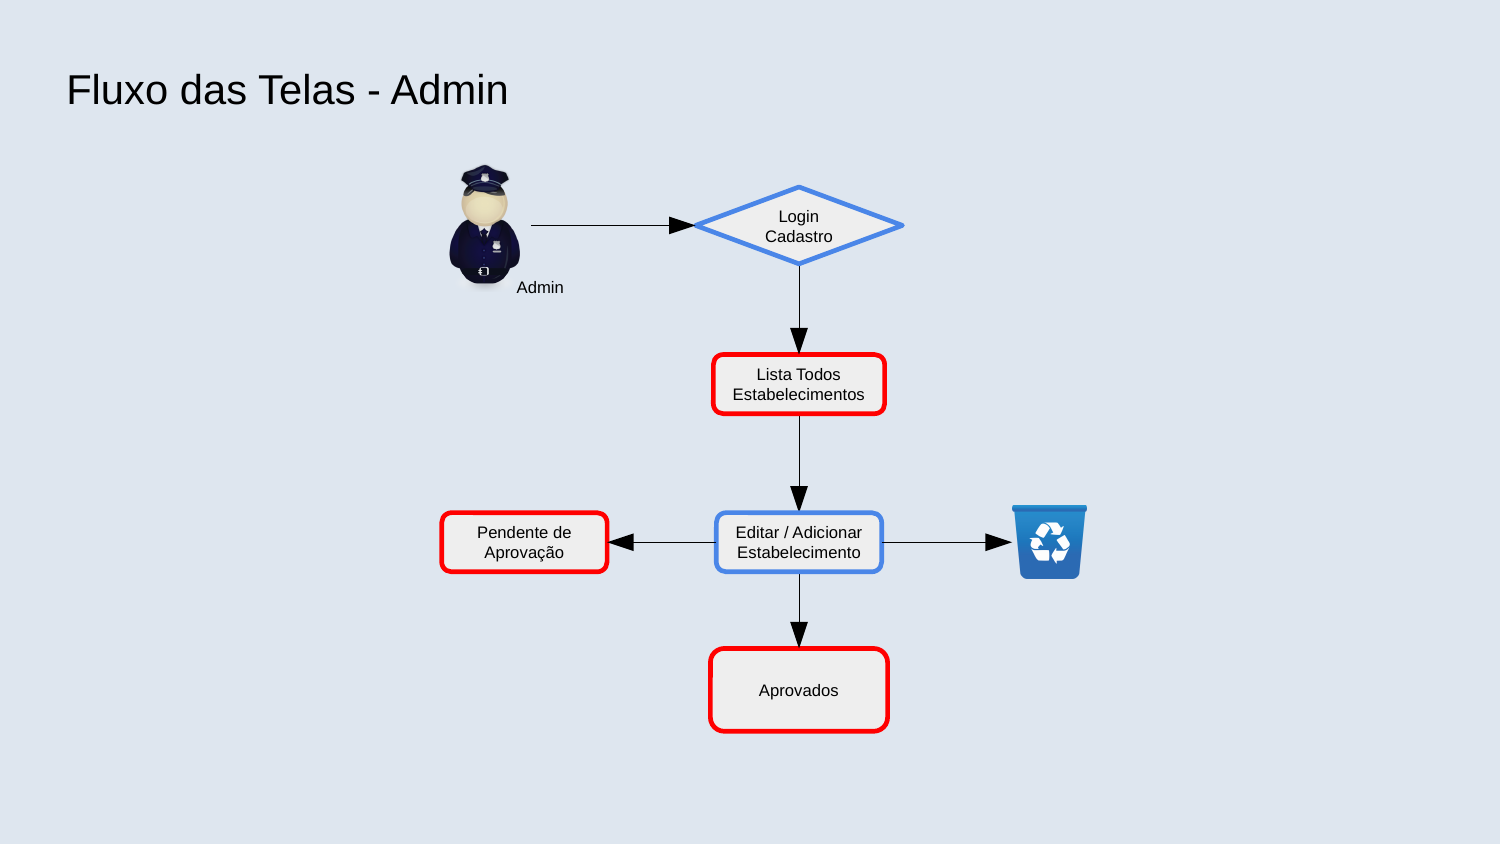

# Fluxo das Telas - Admin
Login Cadastro
Admin
Lista Todos Estabelecimentos
Pendente de Aprovação
Editar / Adicionar Estabelecimento
Aprovados